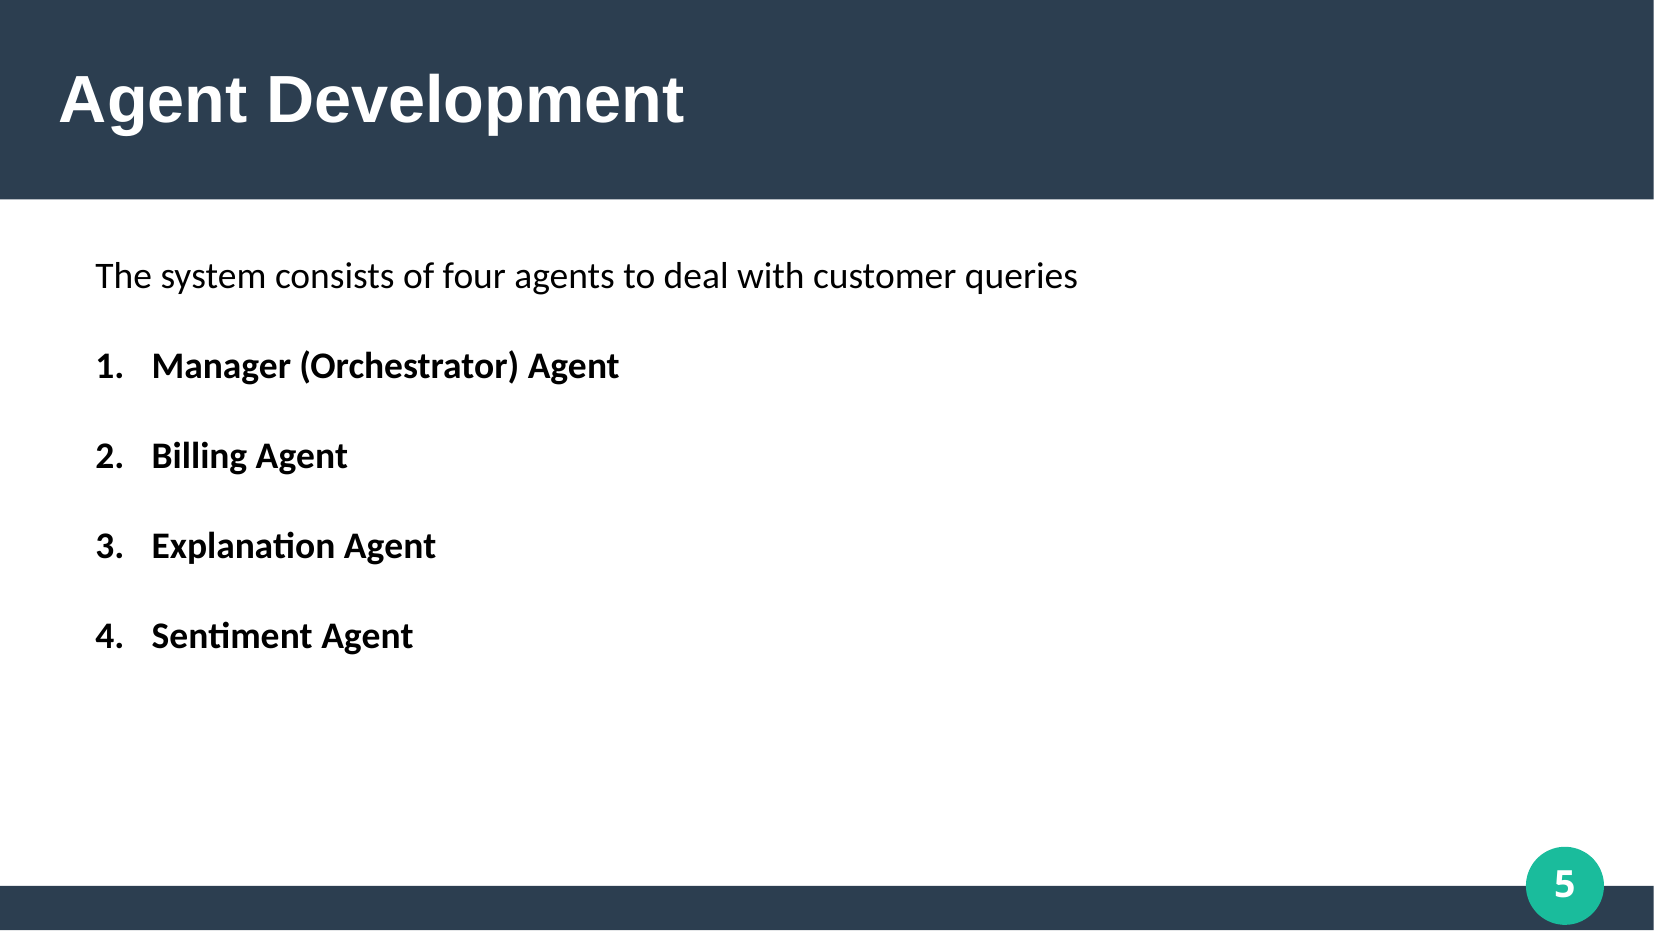

# Agent Development
The system consists of four agents to deal with customer queries
Manager (Orchestrator) Agent
Billing Agent
Explanation Agent
Sentiment Agent